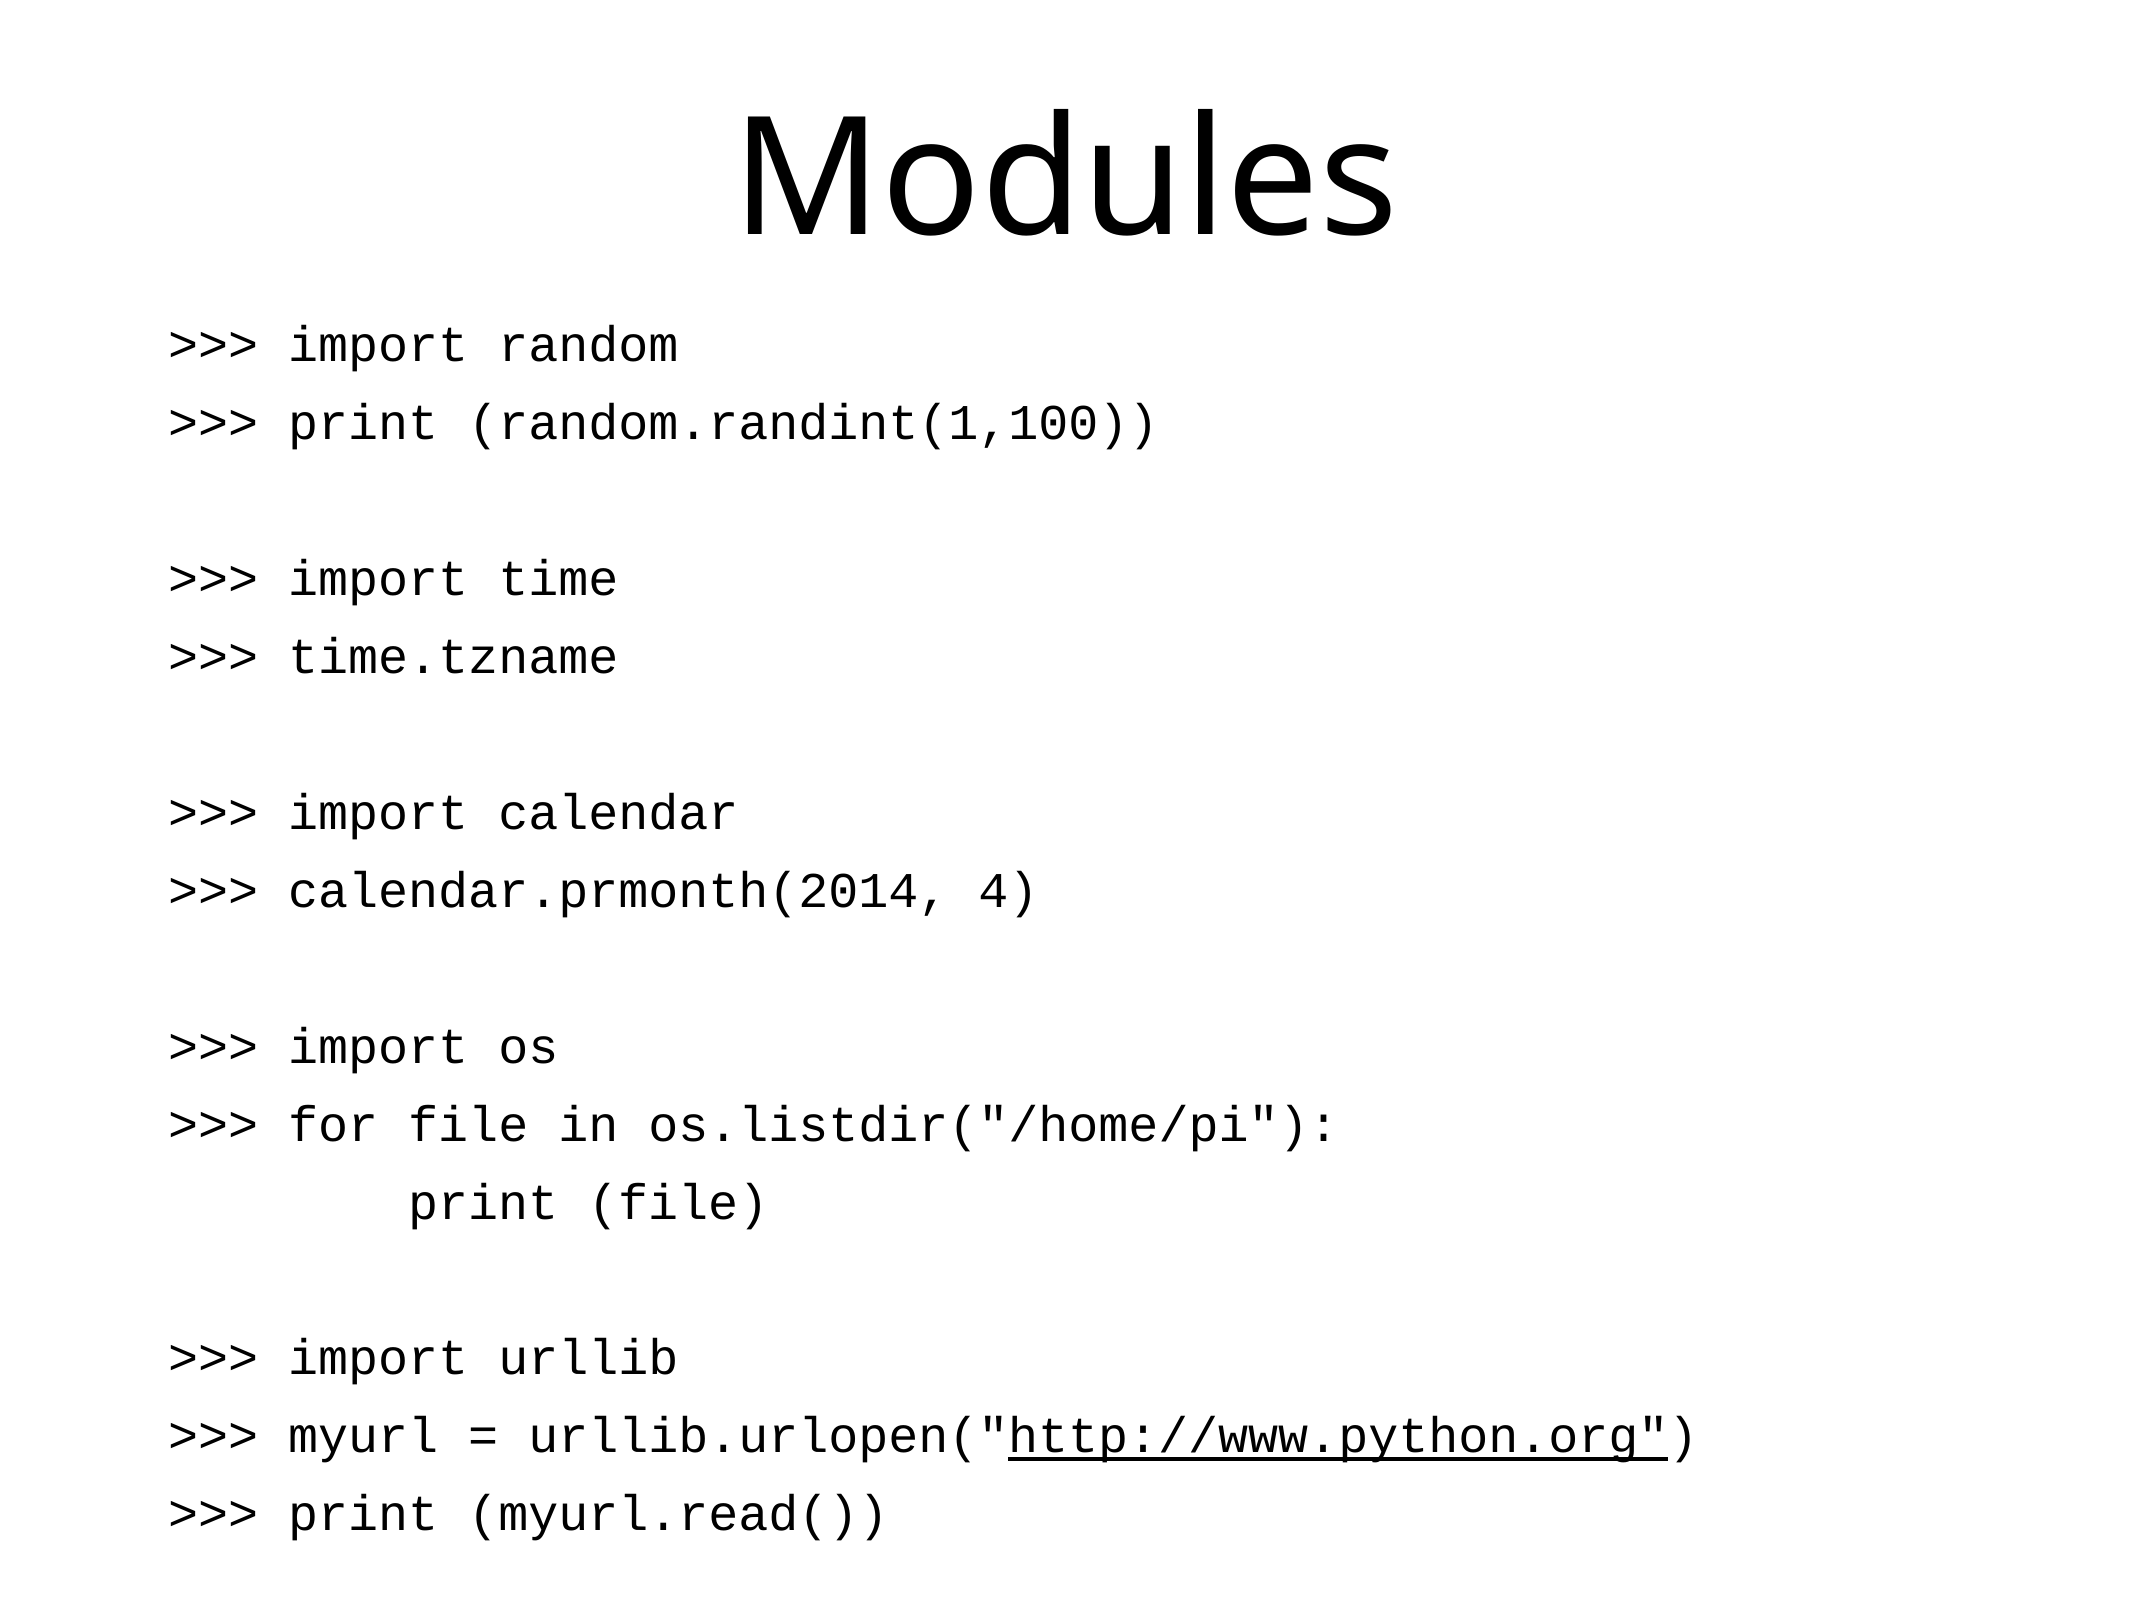

Modules
>>> import random
>>> print (random.randint(1,100))
>>> import time
>>> time.tzname
>>> import calendar
>>> calendar.prmonth(2014, 4)
>>> import os
>>> for file in os.listdir("/home/pi"):
 print (file)
>>> import urllib
>>> myurl = urllib.urlopen("http://www.python.org")
>>> print (myurl.read())